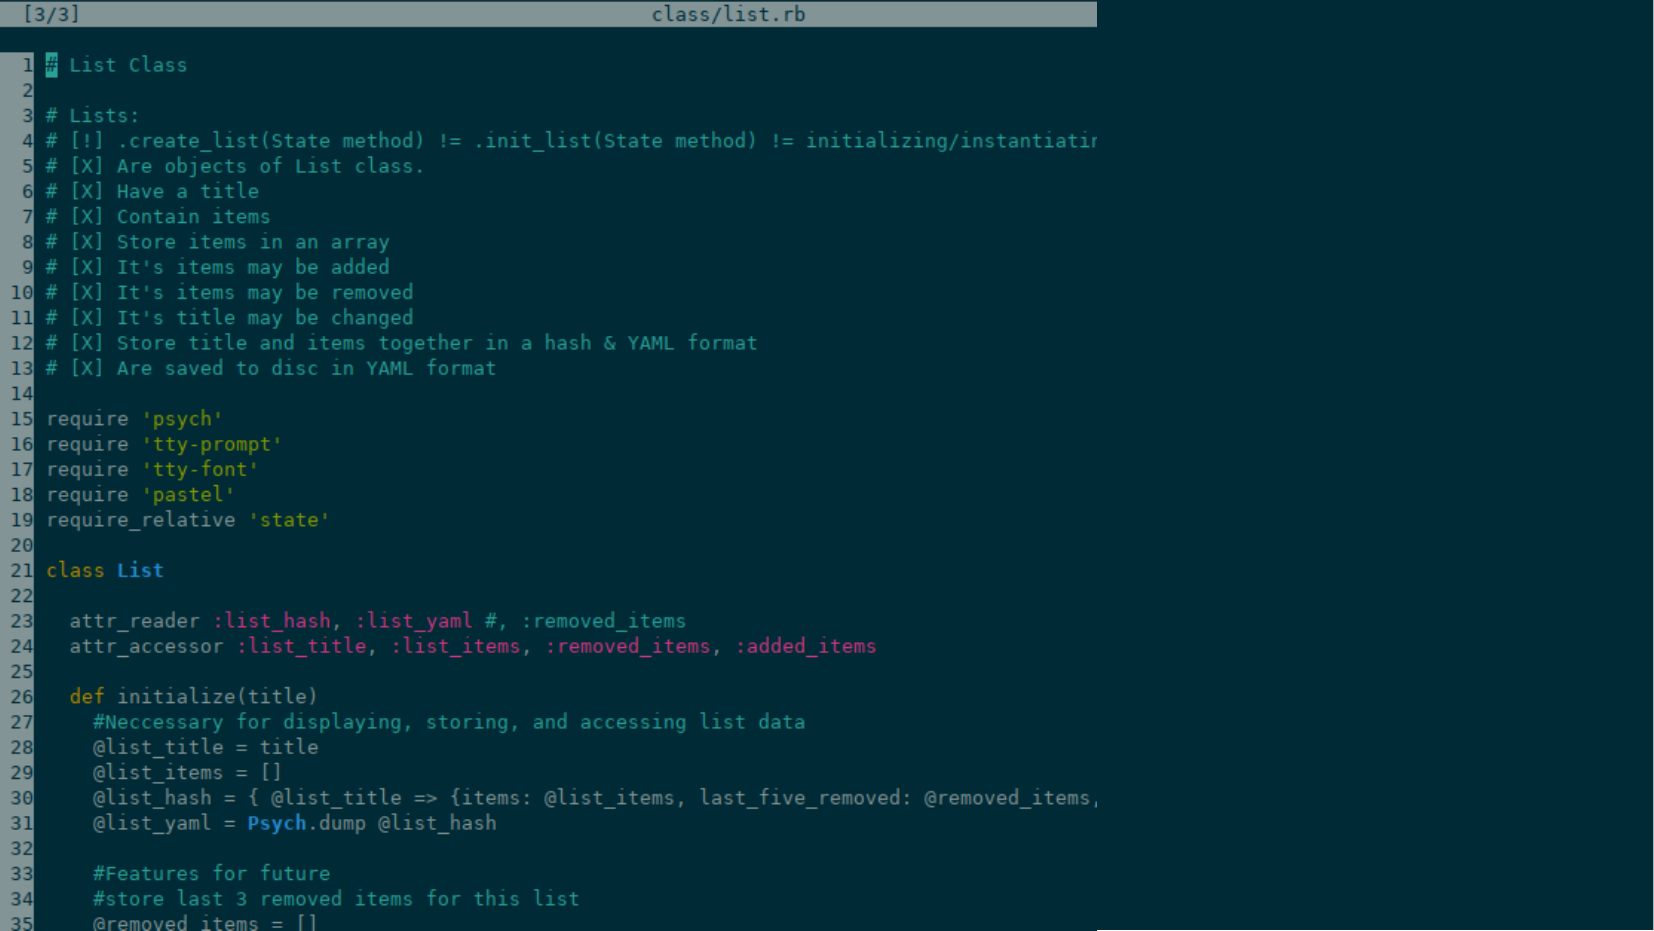

# --how --Interactive
lists.rb
(The main class)